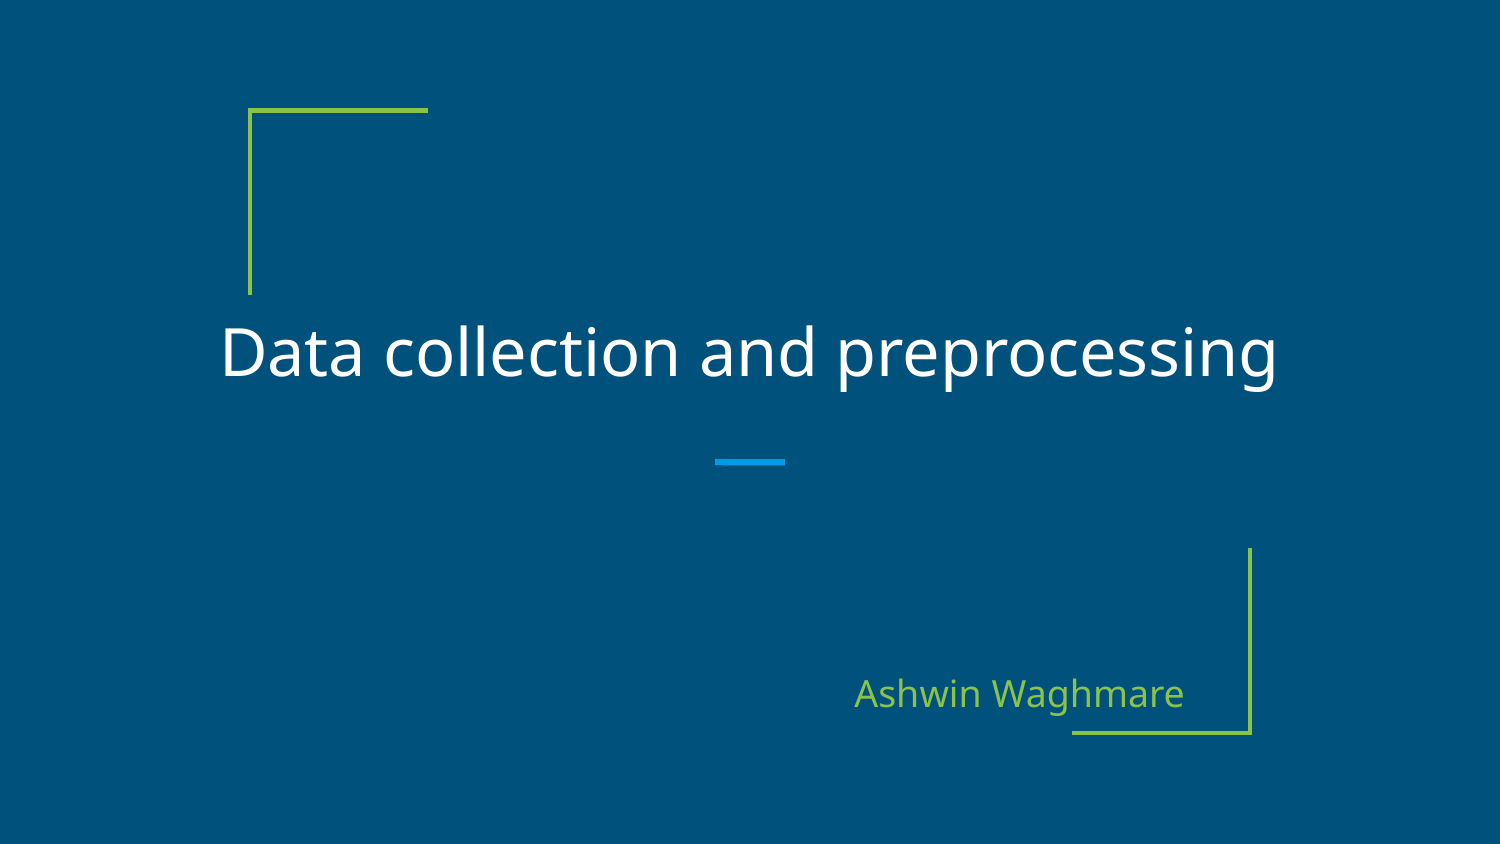

# Data collection and preprocessing
Ashwin Waghmare